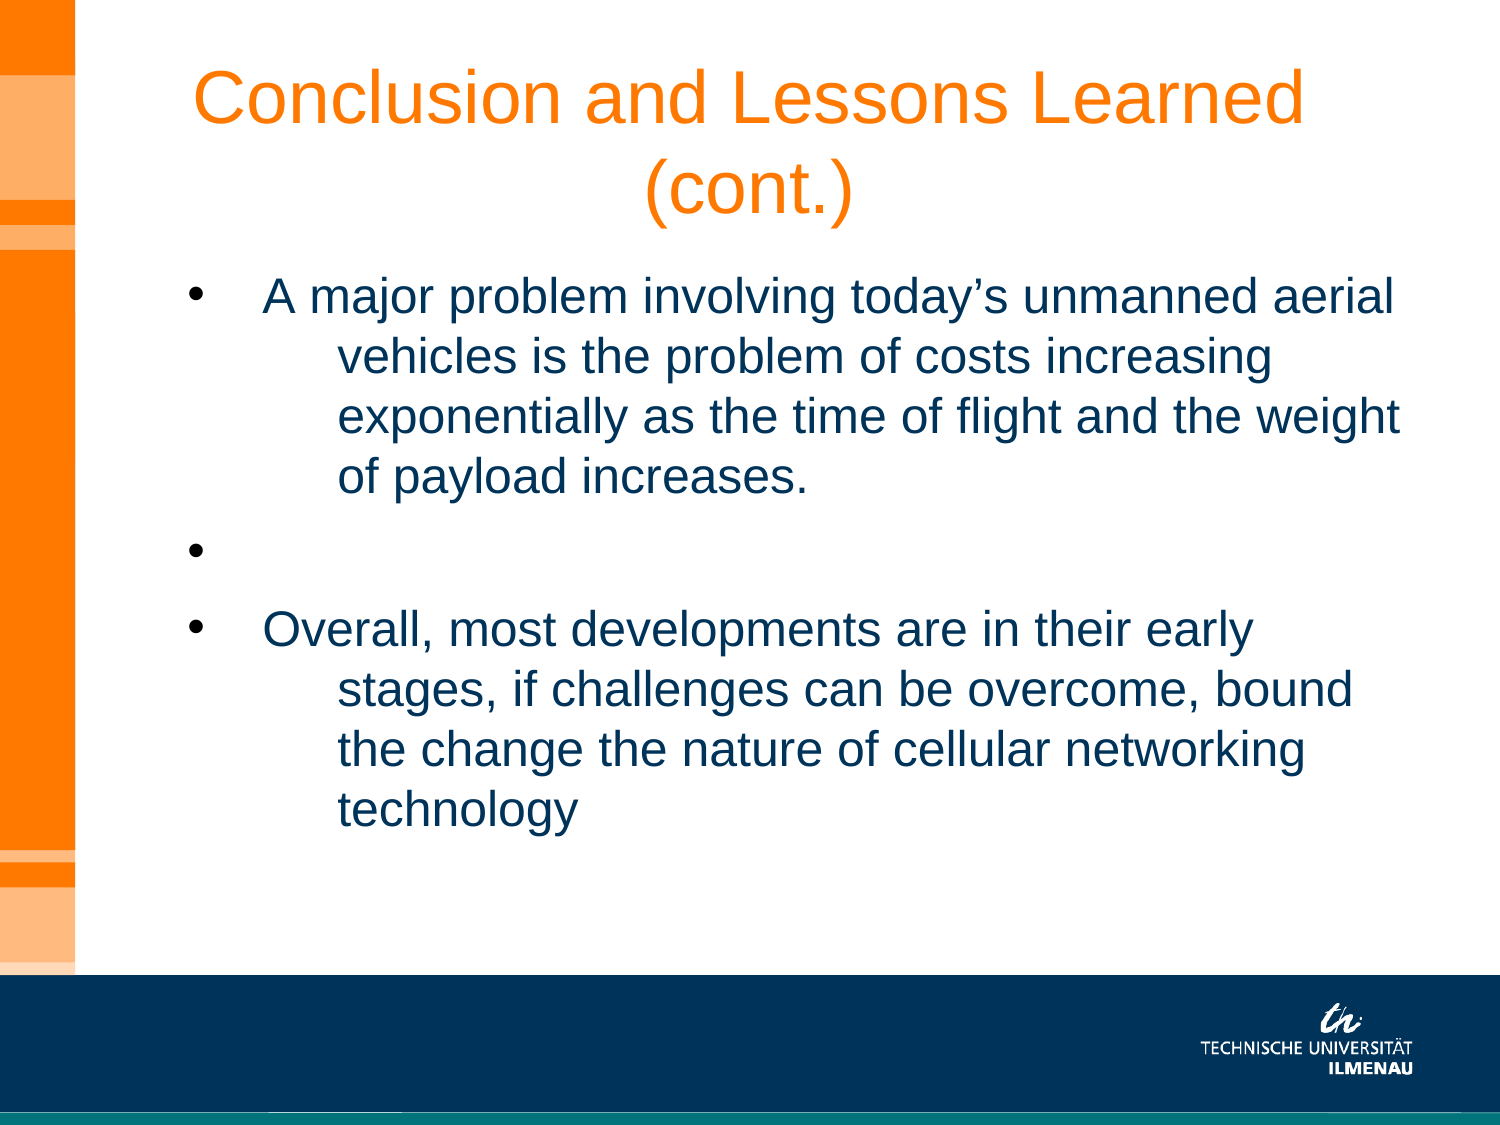

# Conclusion and Lessons Learned (cont.)
A major problem involving today’s unmanned aerial vehicles is the problem of costs increasing exponentially as the time of flight and the weight of payload increases.
Overall, most developments are in their early stages, if challenges can be overcome, bound the change the nature of cellular networking technology